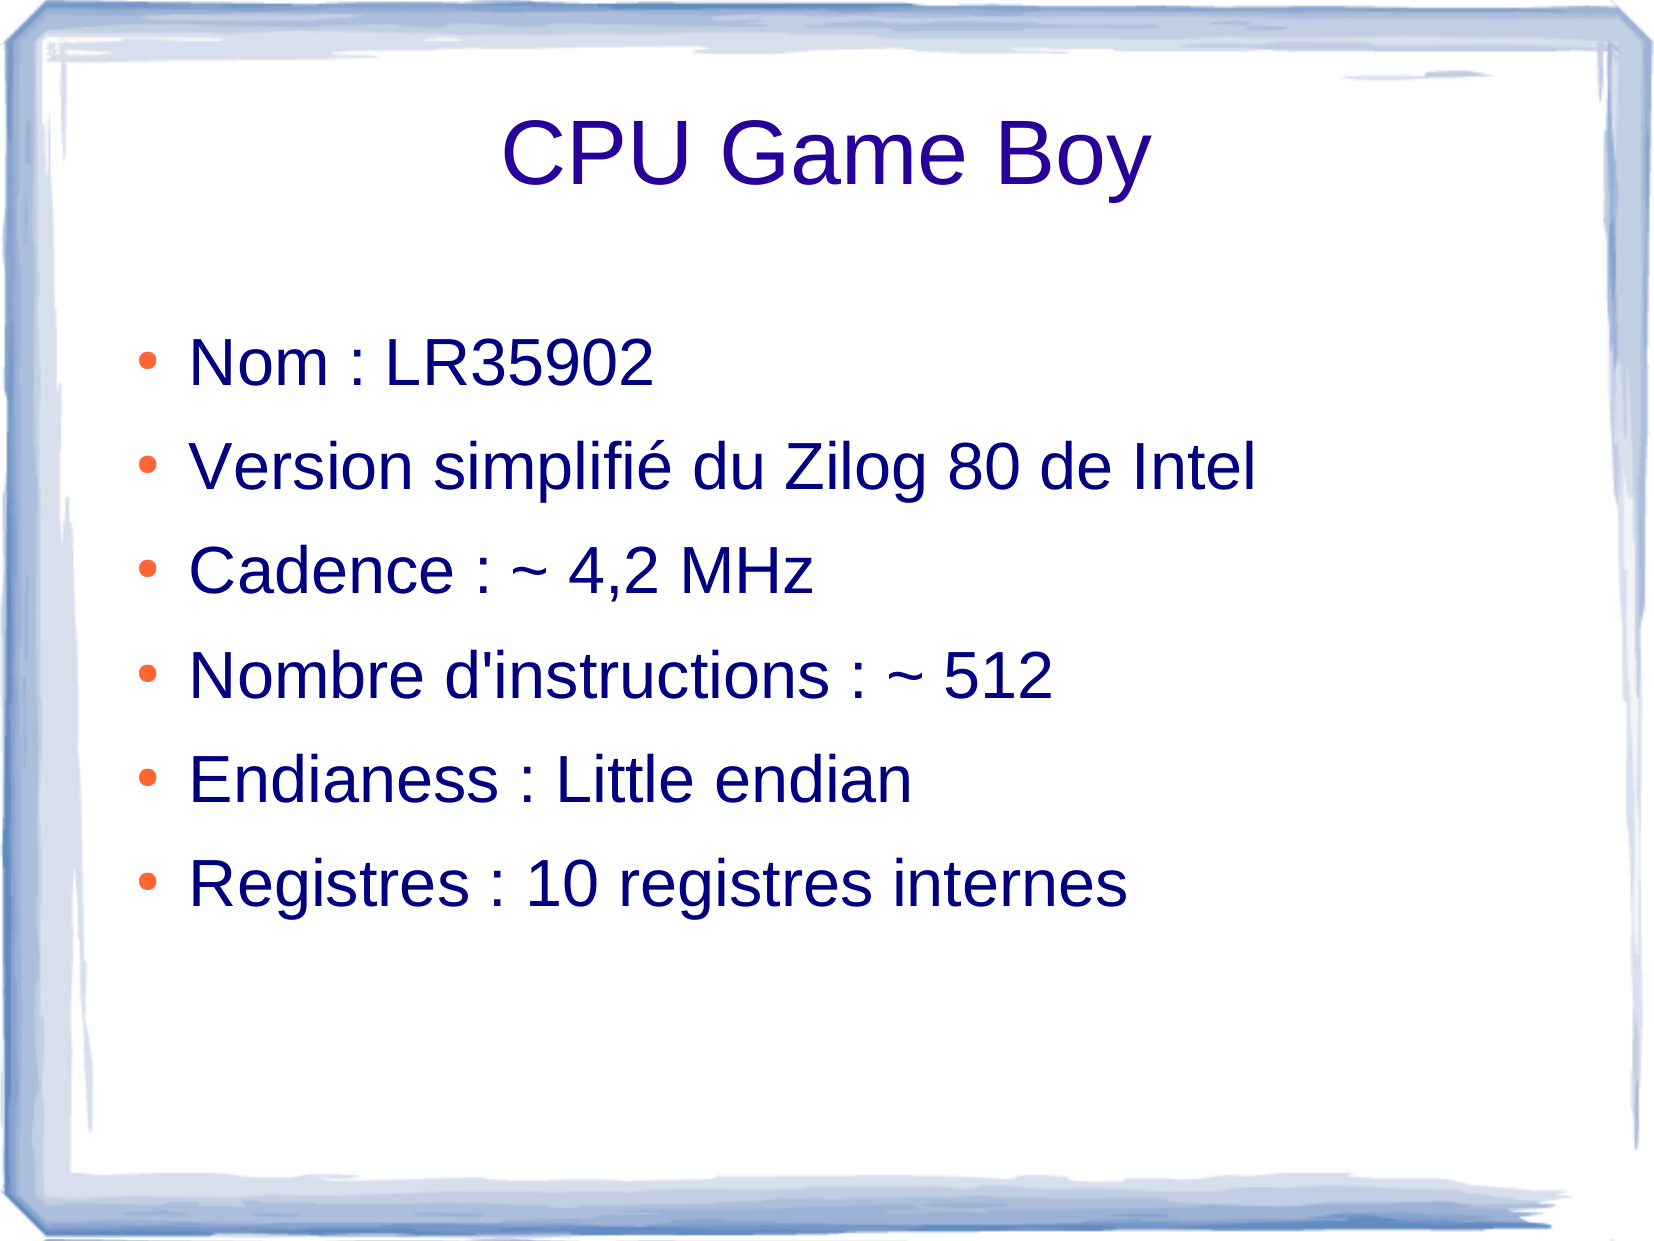

# CPU Game Boy
Nom : LR35902
Version simplifié du Zilog 80 de Intel
Cadence : ~ 4,2 MHz
Nombre d'instructions : ~ 512
Endianess : Little endian
Registres : 10 registres internes